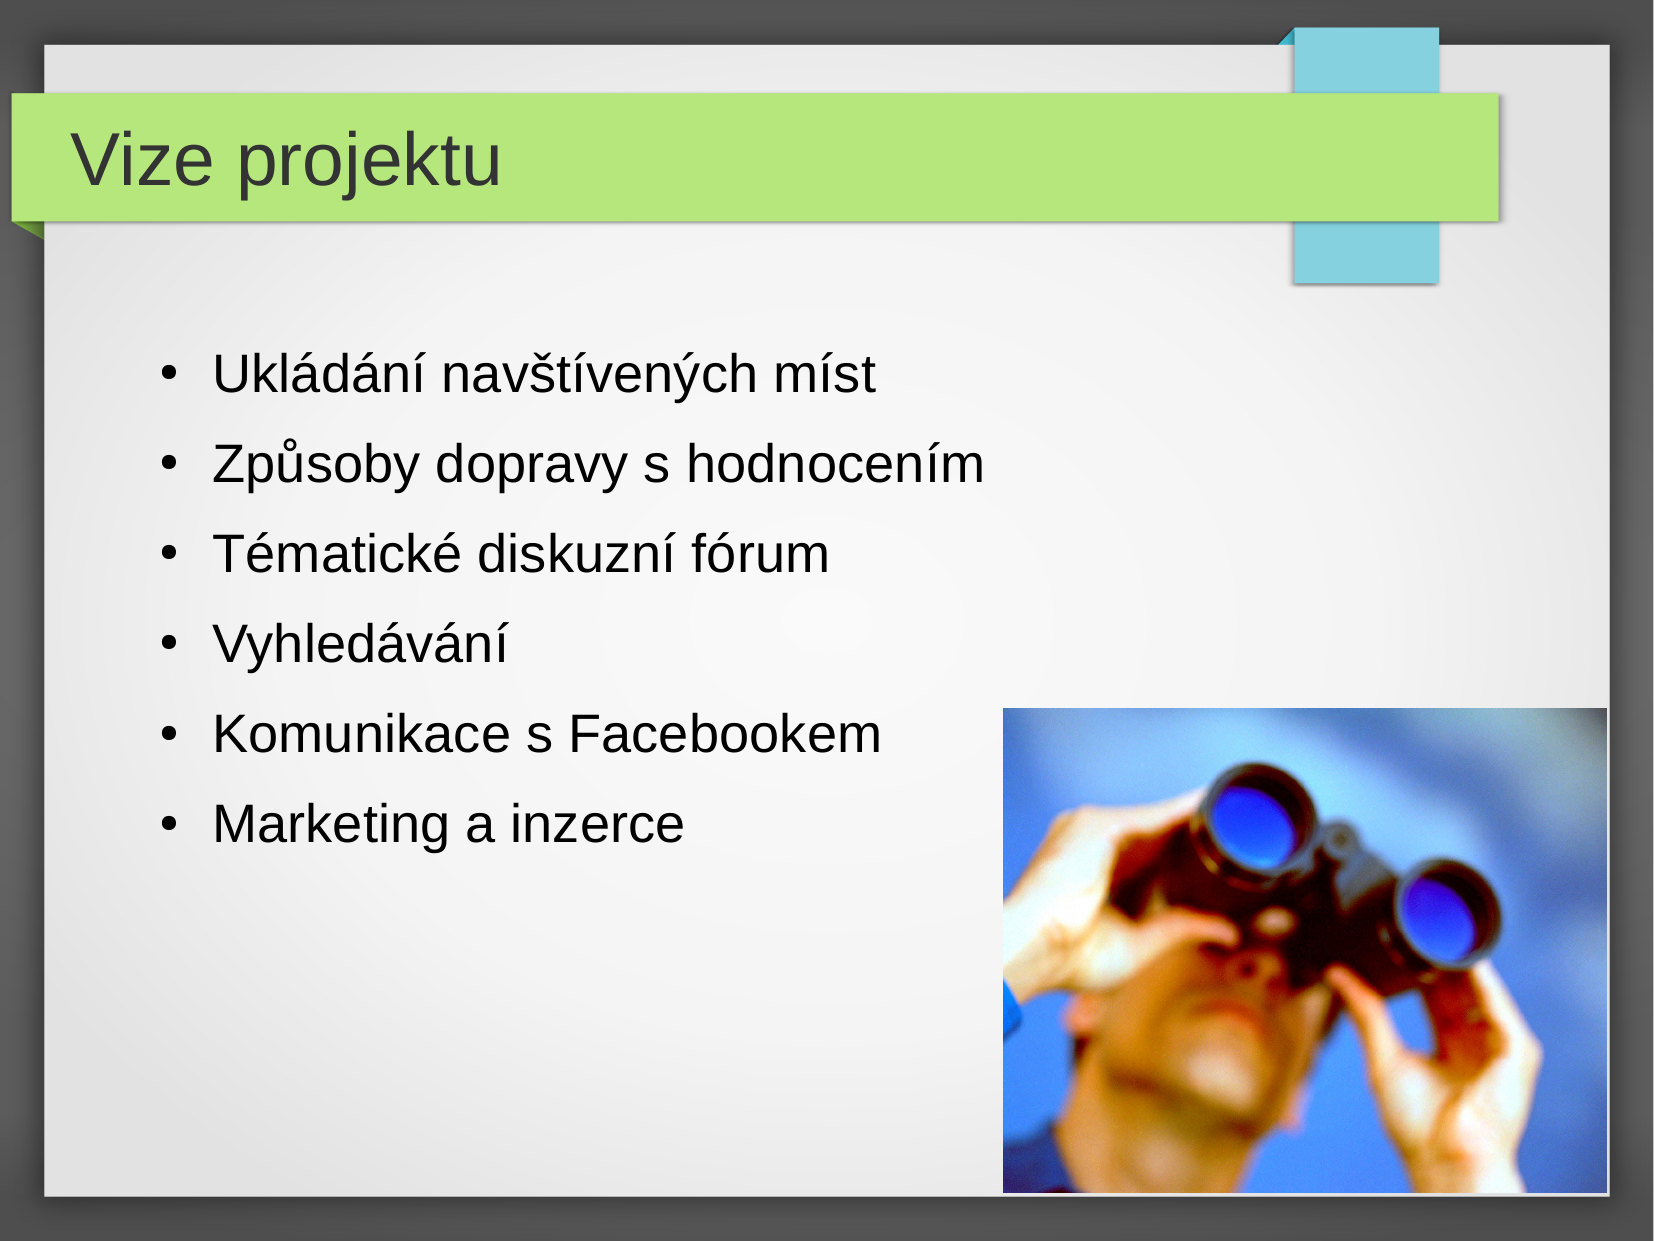

# Vize projektu
Ukládání navštívených míst
Způsoby dopravy s hodnocením
Tématické diskuzní fórum
Vyhledávání
Komunikace s Facebookem
Marketing a inzerce